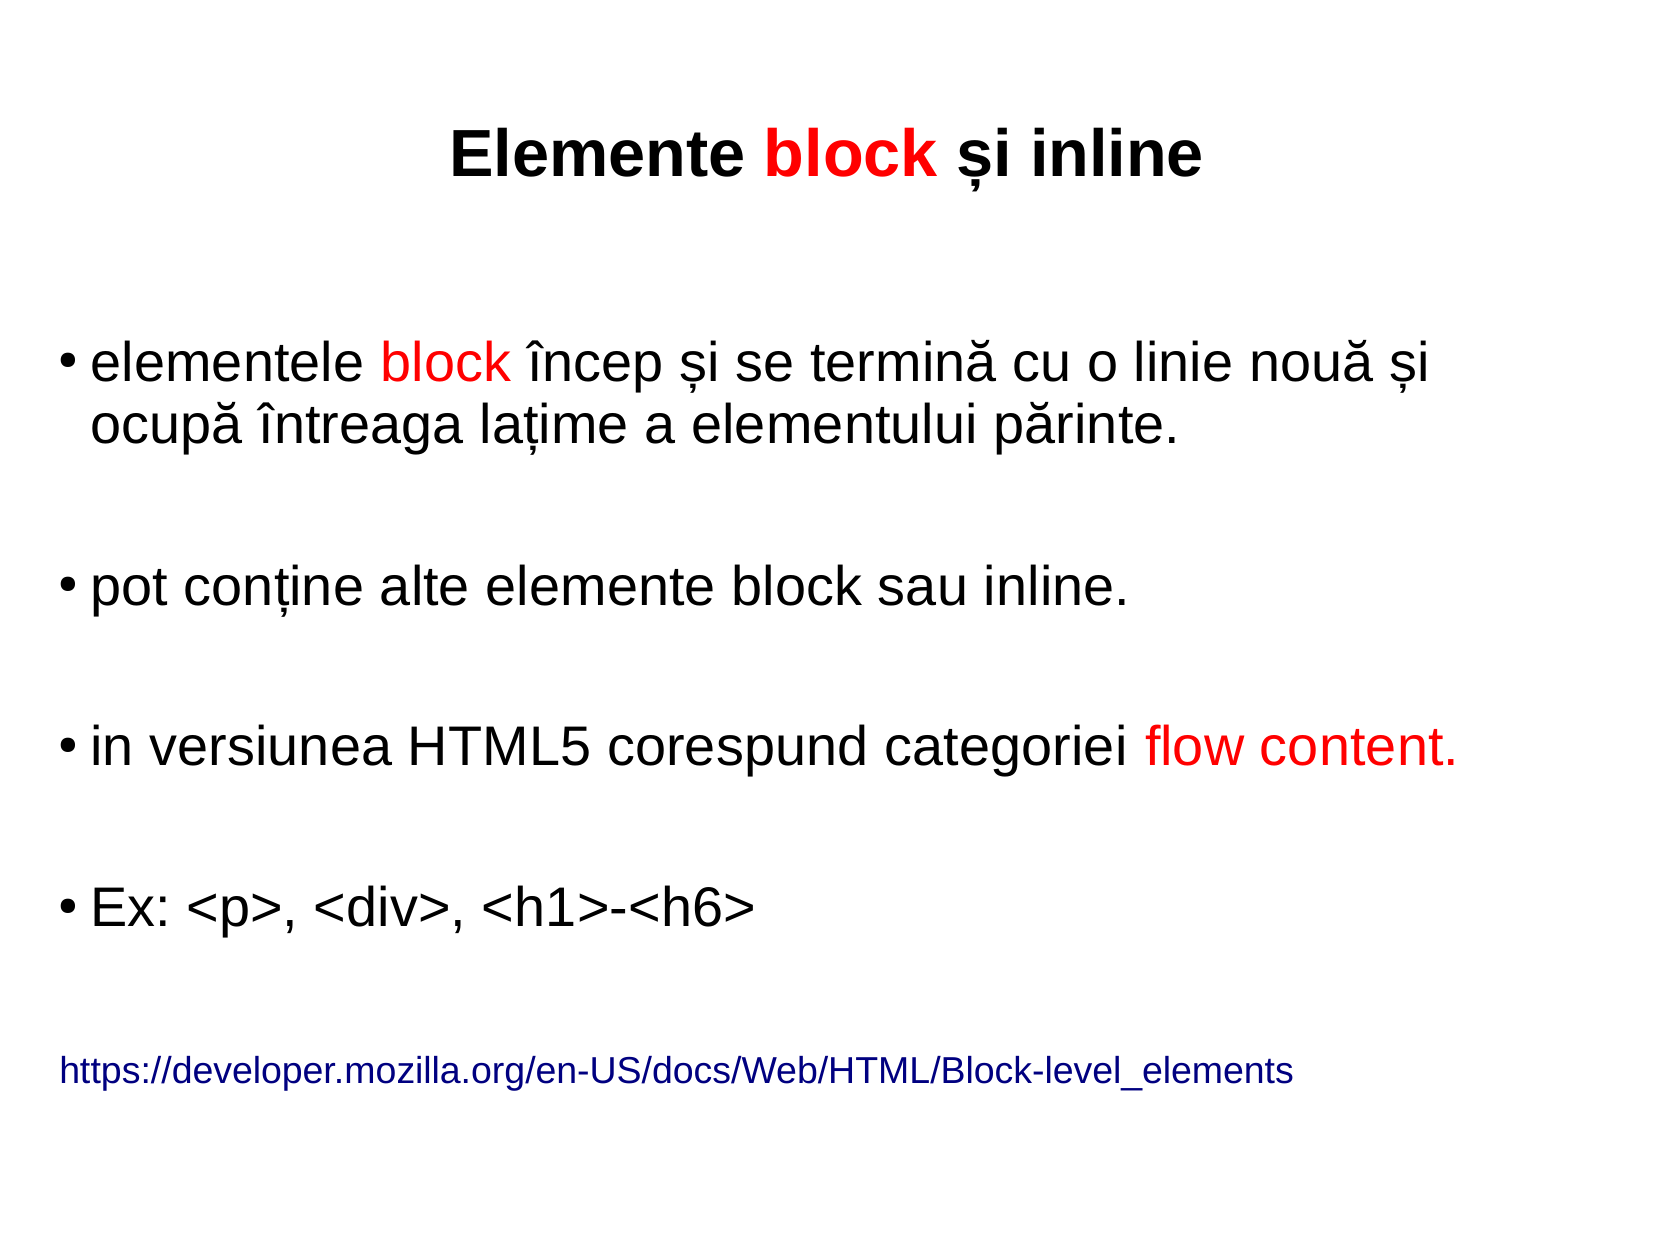

# Elemente block și inline
elementele block încep și se termină cu o linie nouă și ocupă întreaga lațime a elementului părinte.
pot conține alte elemente block sau inline.
in versiunea HTML5 corespund categoriei flow content.
Ex: <p>, <div>, <h1>-<h6>
https://developer.mozilla.org/en-US/docs/Web/HTML/Block-level_elements